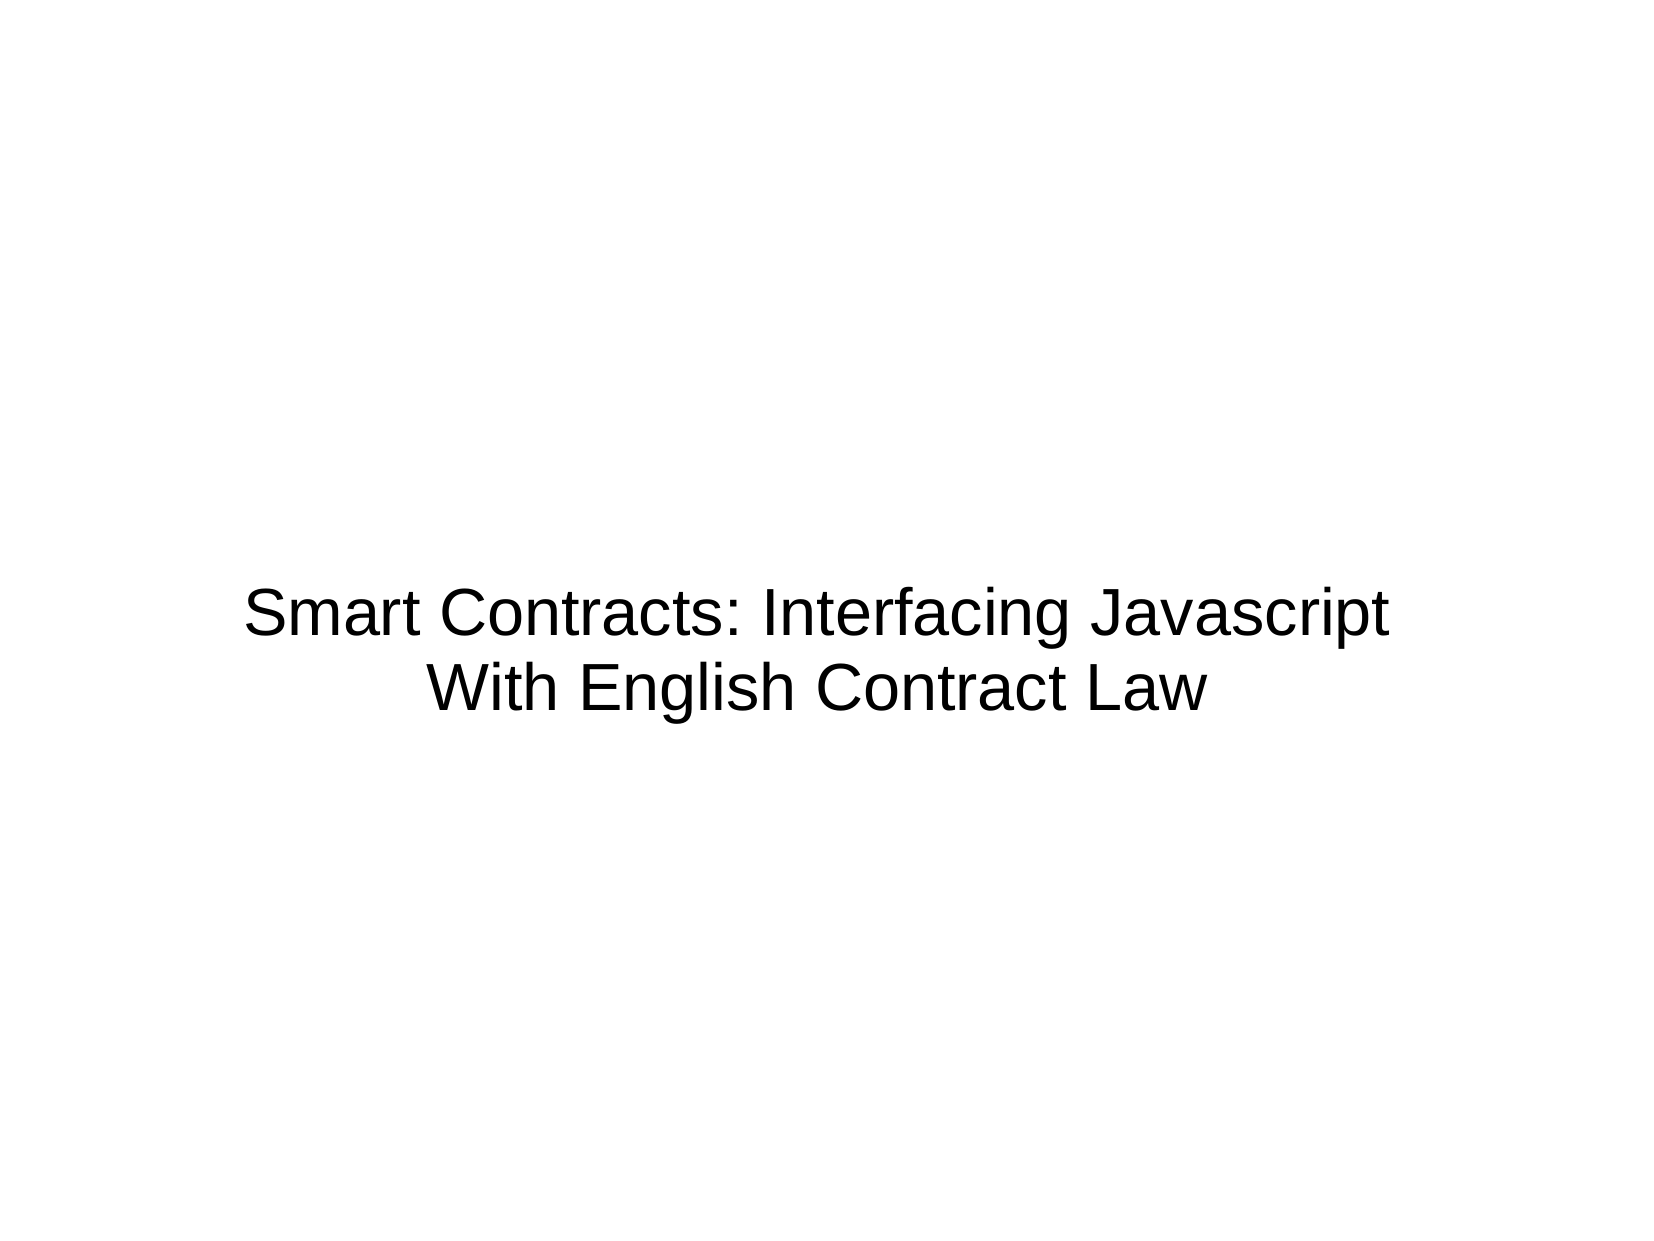

#
Smart Contracts: Interfacing Javascript
With English Contract Law